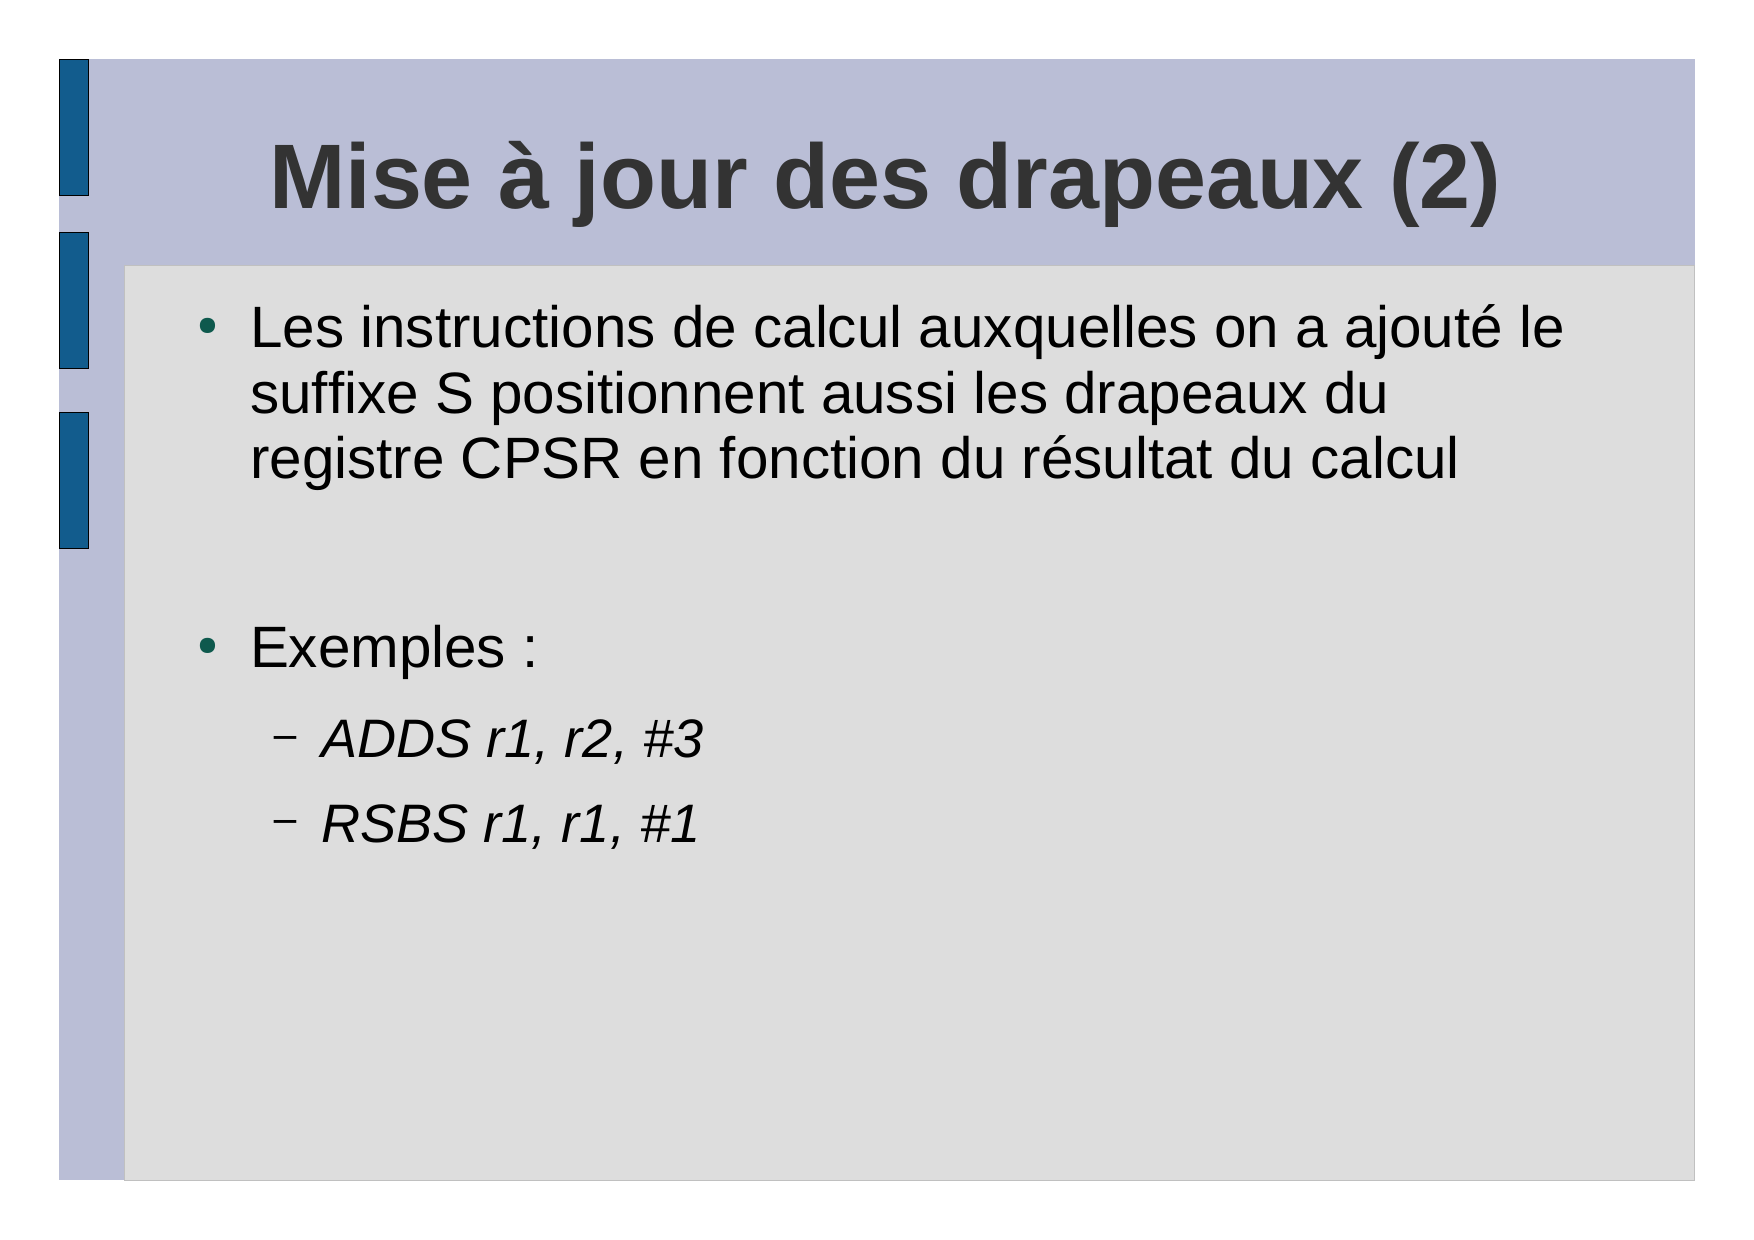

# Mise à jour des drapeaux (2)
Les instructions de calcul auxquelles on a ajouté le suffixe S positionnent aussi les drapeaux du registre CPSR en fonction du résultat du calcul
Exemples :
ADDS r1, r2, #3
RSBS r1, r1, #1